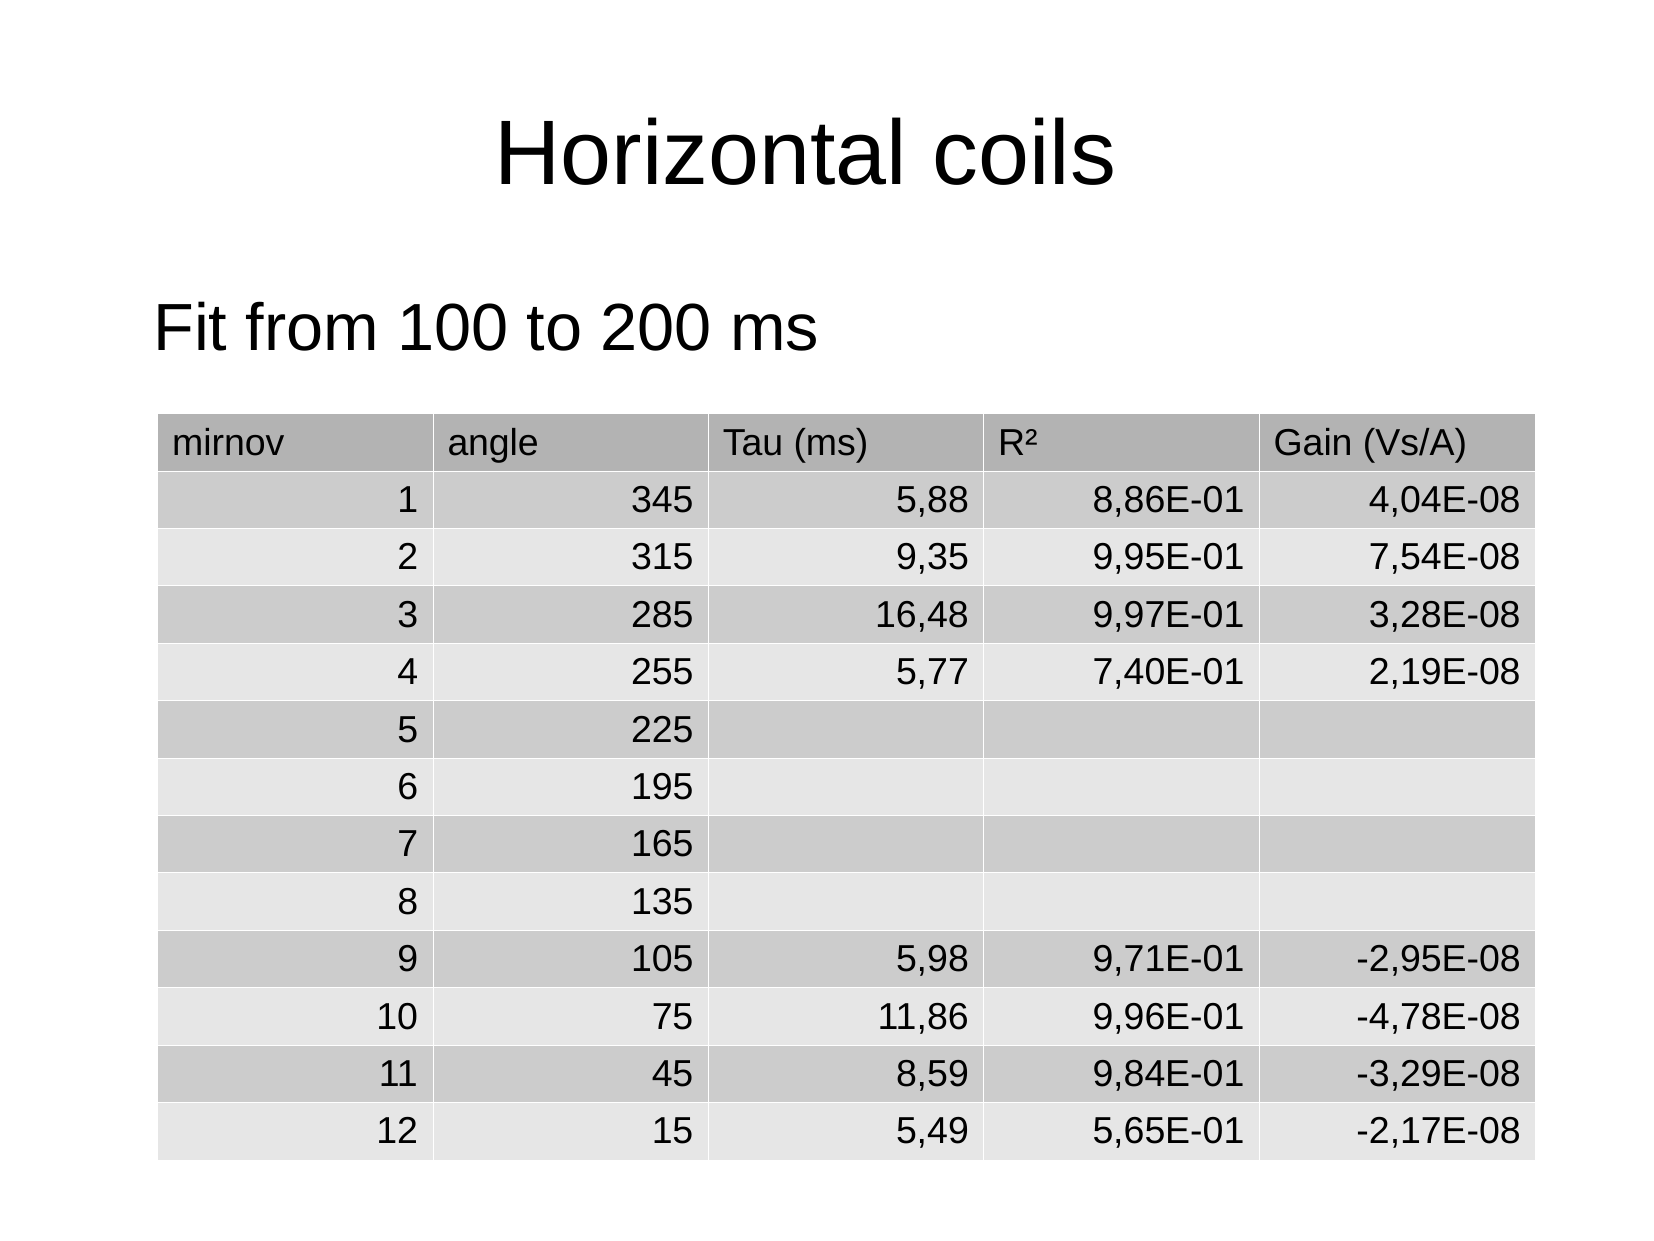

# Horizontal coils
Fit from 100 to 200 ms
| mirnov | angle | Tau (ms) | R² | Gain (Vs/A) |
| --- | --- | --- | --- | --- |
| 1 | 345 | 5,88 | 8,86E-01 | 4,04E-08 |
| 2 | 315 | 9,35 | 9,95E-01 | 7,54E-08 |
| 3 | 285 | 16,48 | 9,97E-01 | 3,28E-08 |
| 4 | 255 | 5,77 | 7,40E-01 | 2,19E-08 |
| 5 | 225 | | | |
| 6 | 195 | | | |
| 7 | 165 | | | |
| 8 | 135 | | | |
| 9 | 105 | 5,98 | 9,71E-01 | -2,95E-08 |
| 10 | 75 | 11,86 | 9,96E-01 | -4,78E-08 |
| 11 | 45 | 8,59 | 9,84E-01 | -3,29E-08 |
| 12 | 15 | 5,49 | 5,65E-01 | -2,17E-08 |